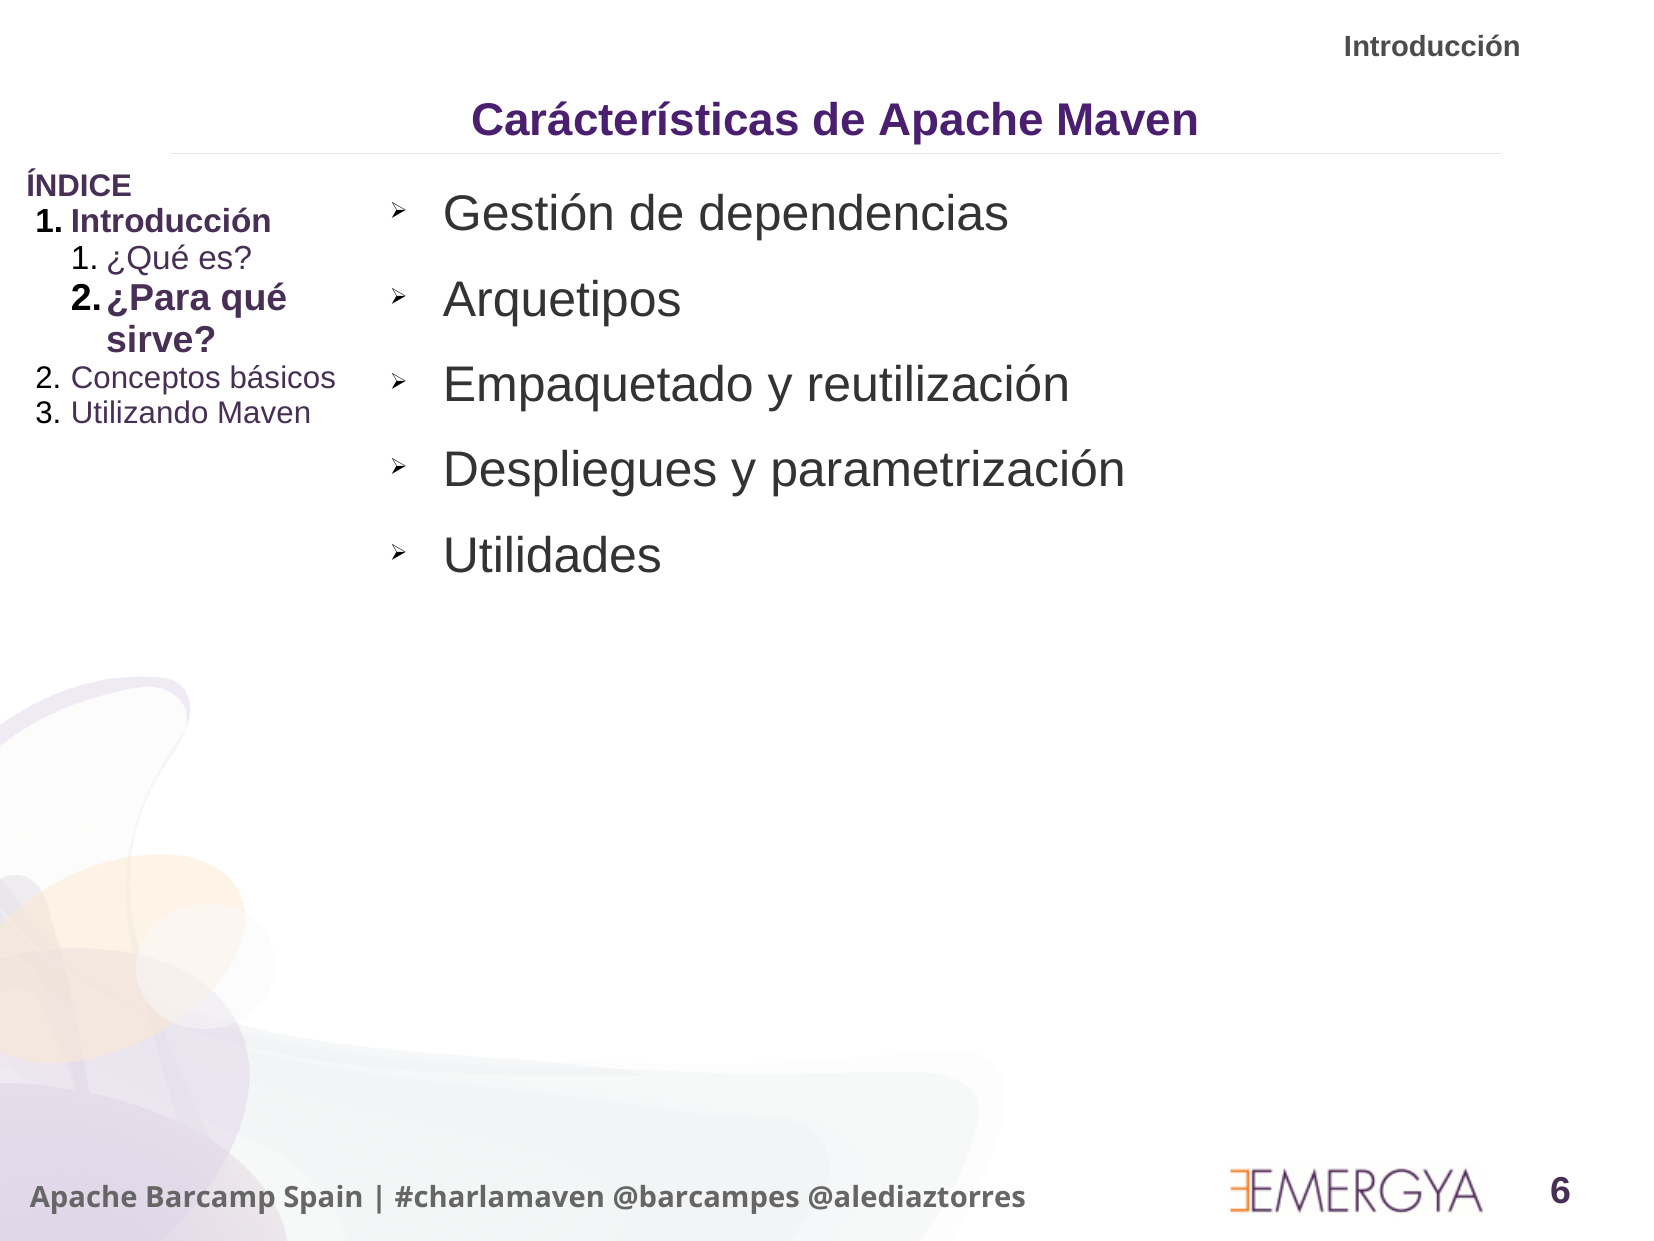

Introducción
Carácterísticas de Apache Maven
Gestión de dependencias
Arquetipos
Empaquetado y reutilización
Despliegues y parametrización
Utilidades
ÍNDICE
Introducción
¿Qué es?
¿Para qué sirve?
Conceptos básicos
Utilizando Maven
#